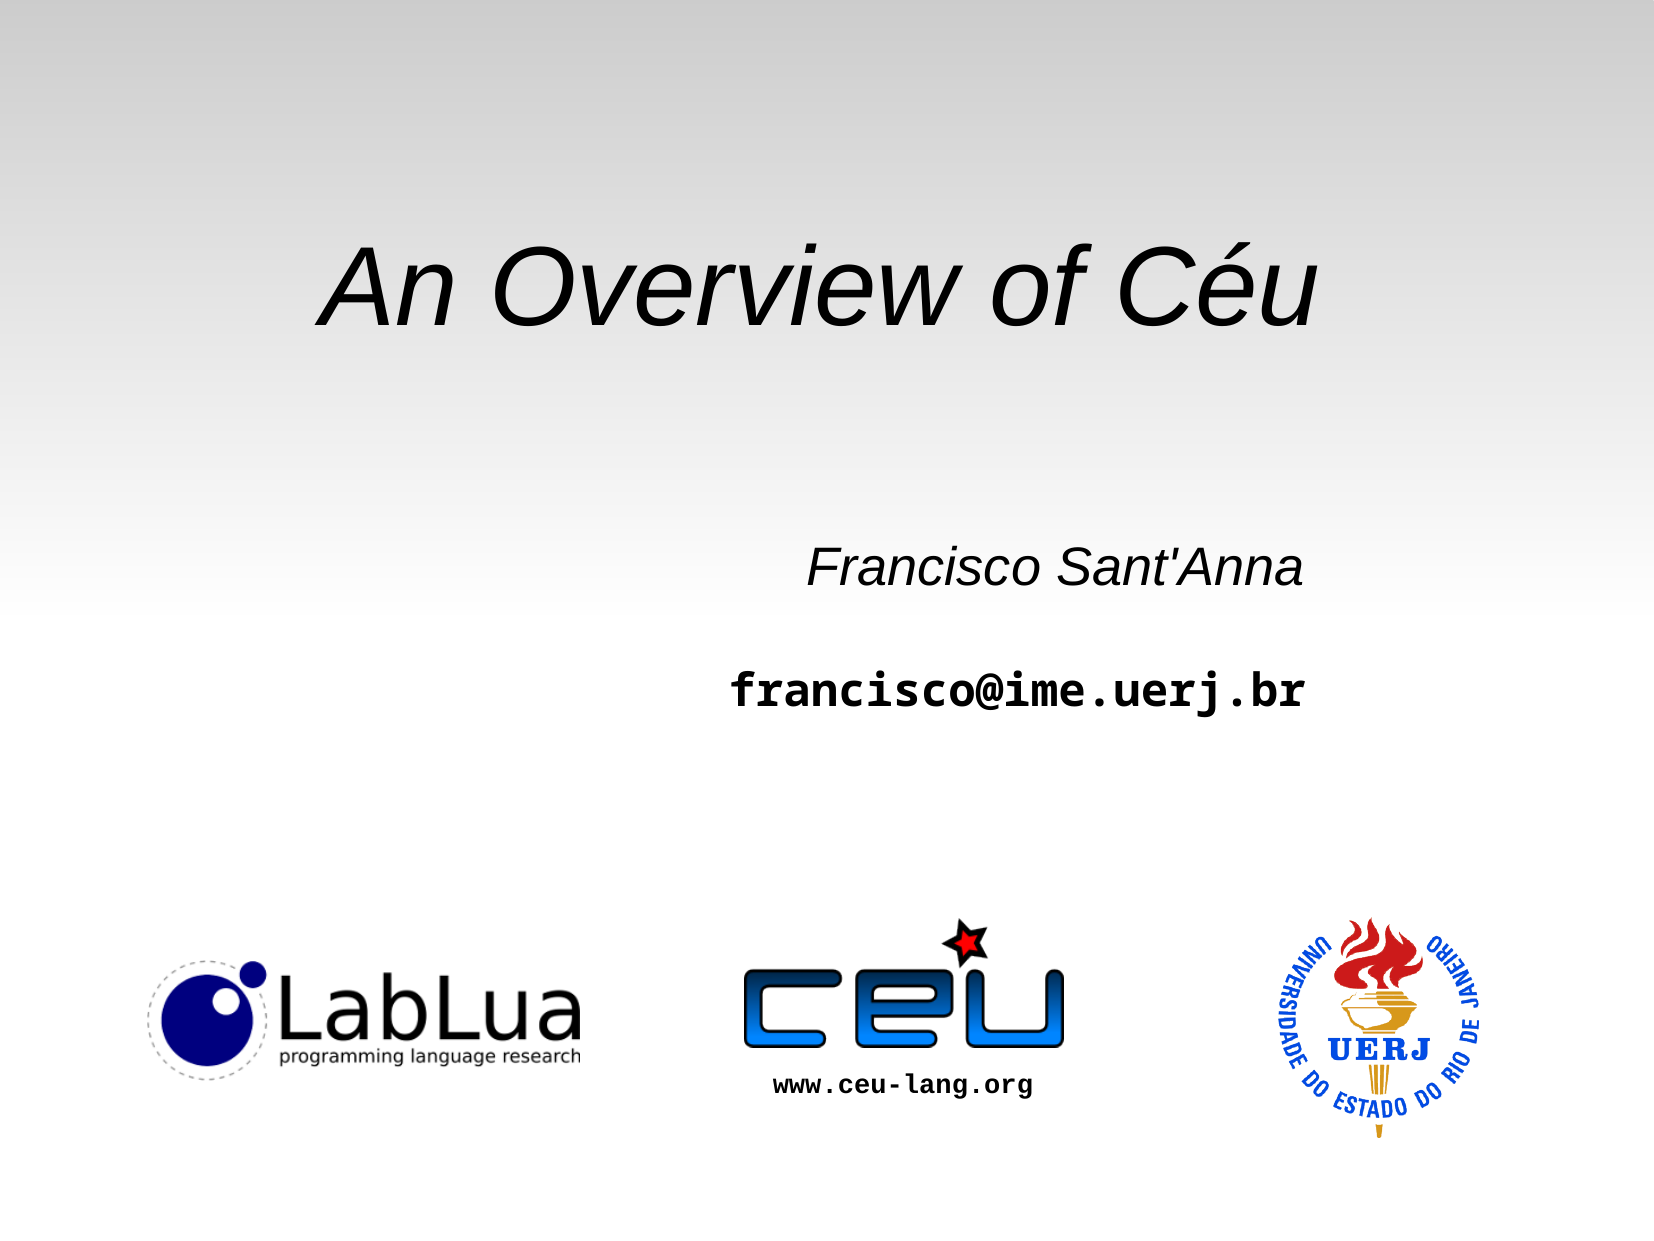

# An Overview of Céu
Francisco Sant'Anna
francisco@ime.uerj.br
www.ceu-lang.org